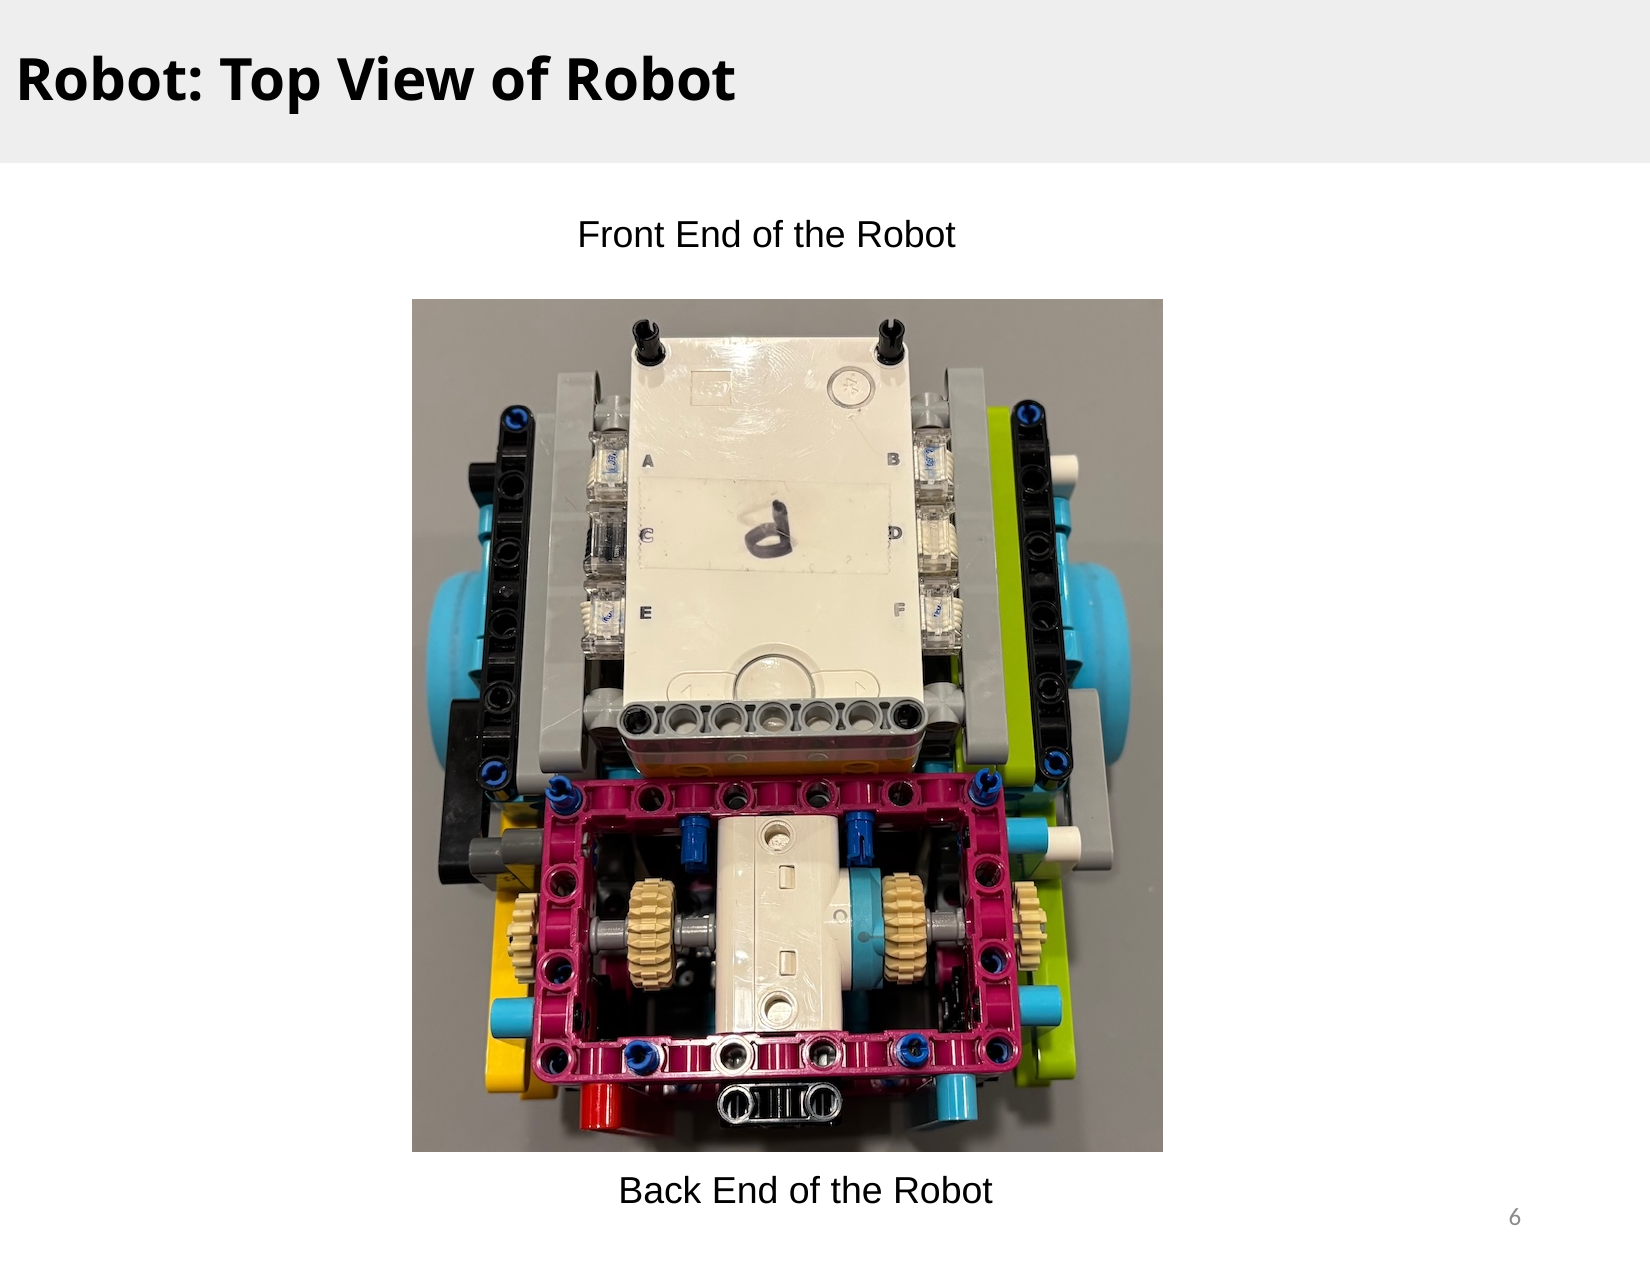

# Robot: Top View of Robot
Front End of the Robot
Back End of the Robot
6